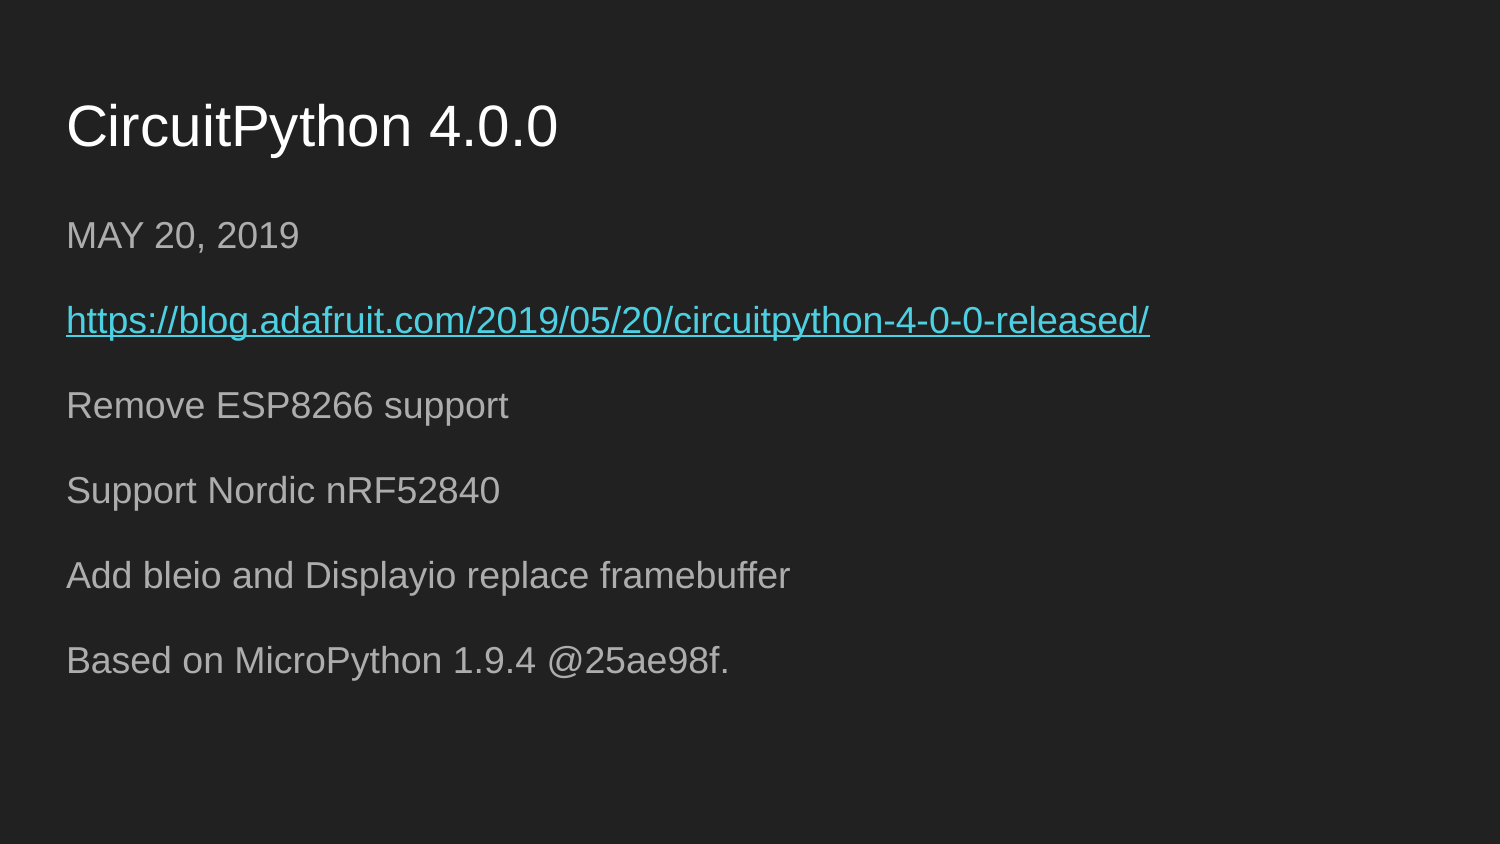

# CircuitPython 4.0.0
MAY 20, 2019
https://blog.adafruit.com/2019/05/20/circuitpython-4-0-0-released/
Remove ESP8266 support
Support Nordic nRF52840
Add bleio and Displayio replace framebuffer
Based on MicroPython 1.9.4 @25ae98f.